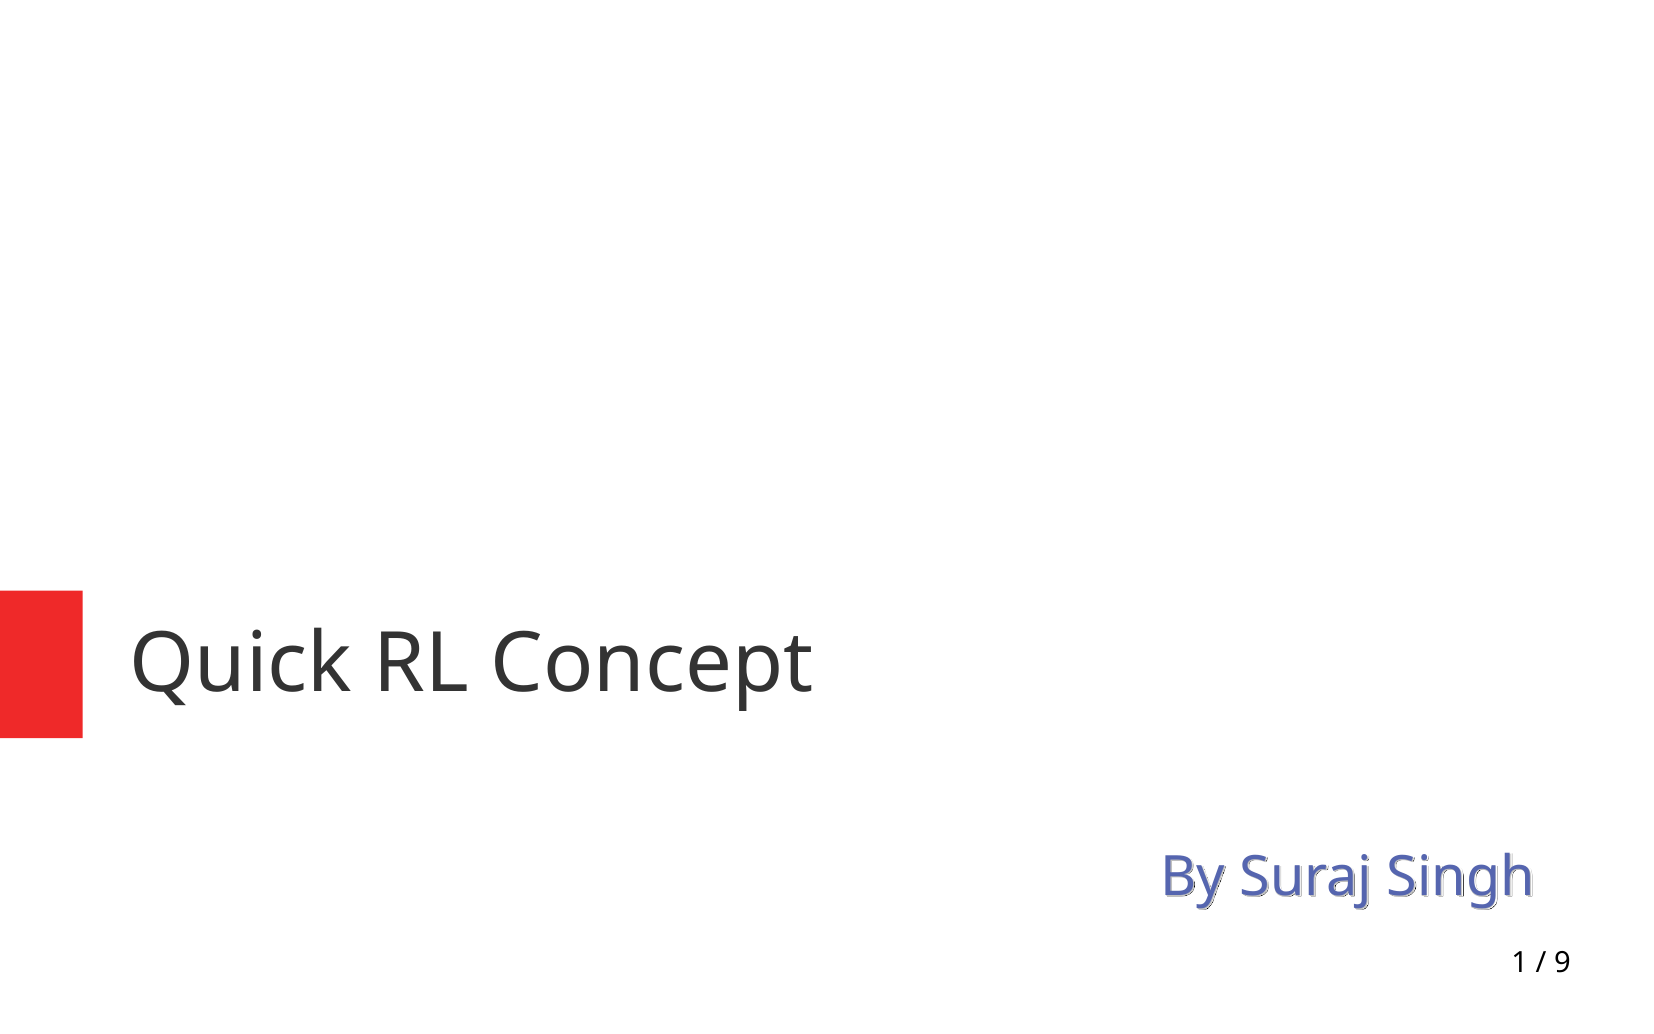

# Quick RL Concept
By Suraj Singh
1